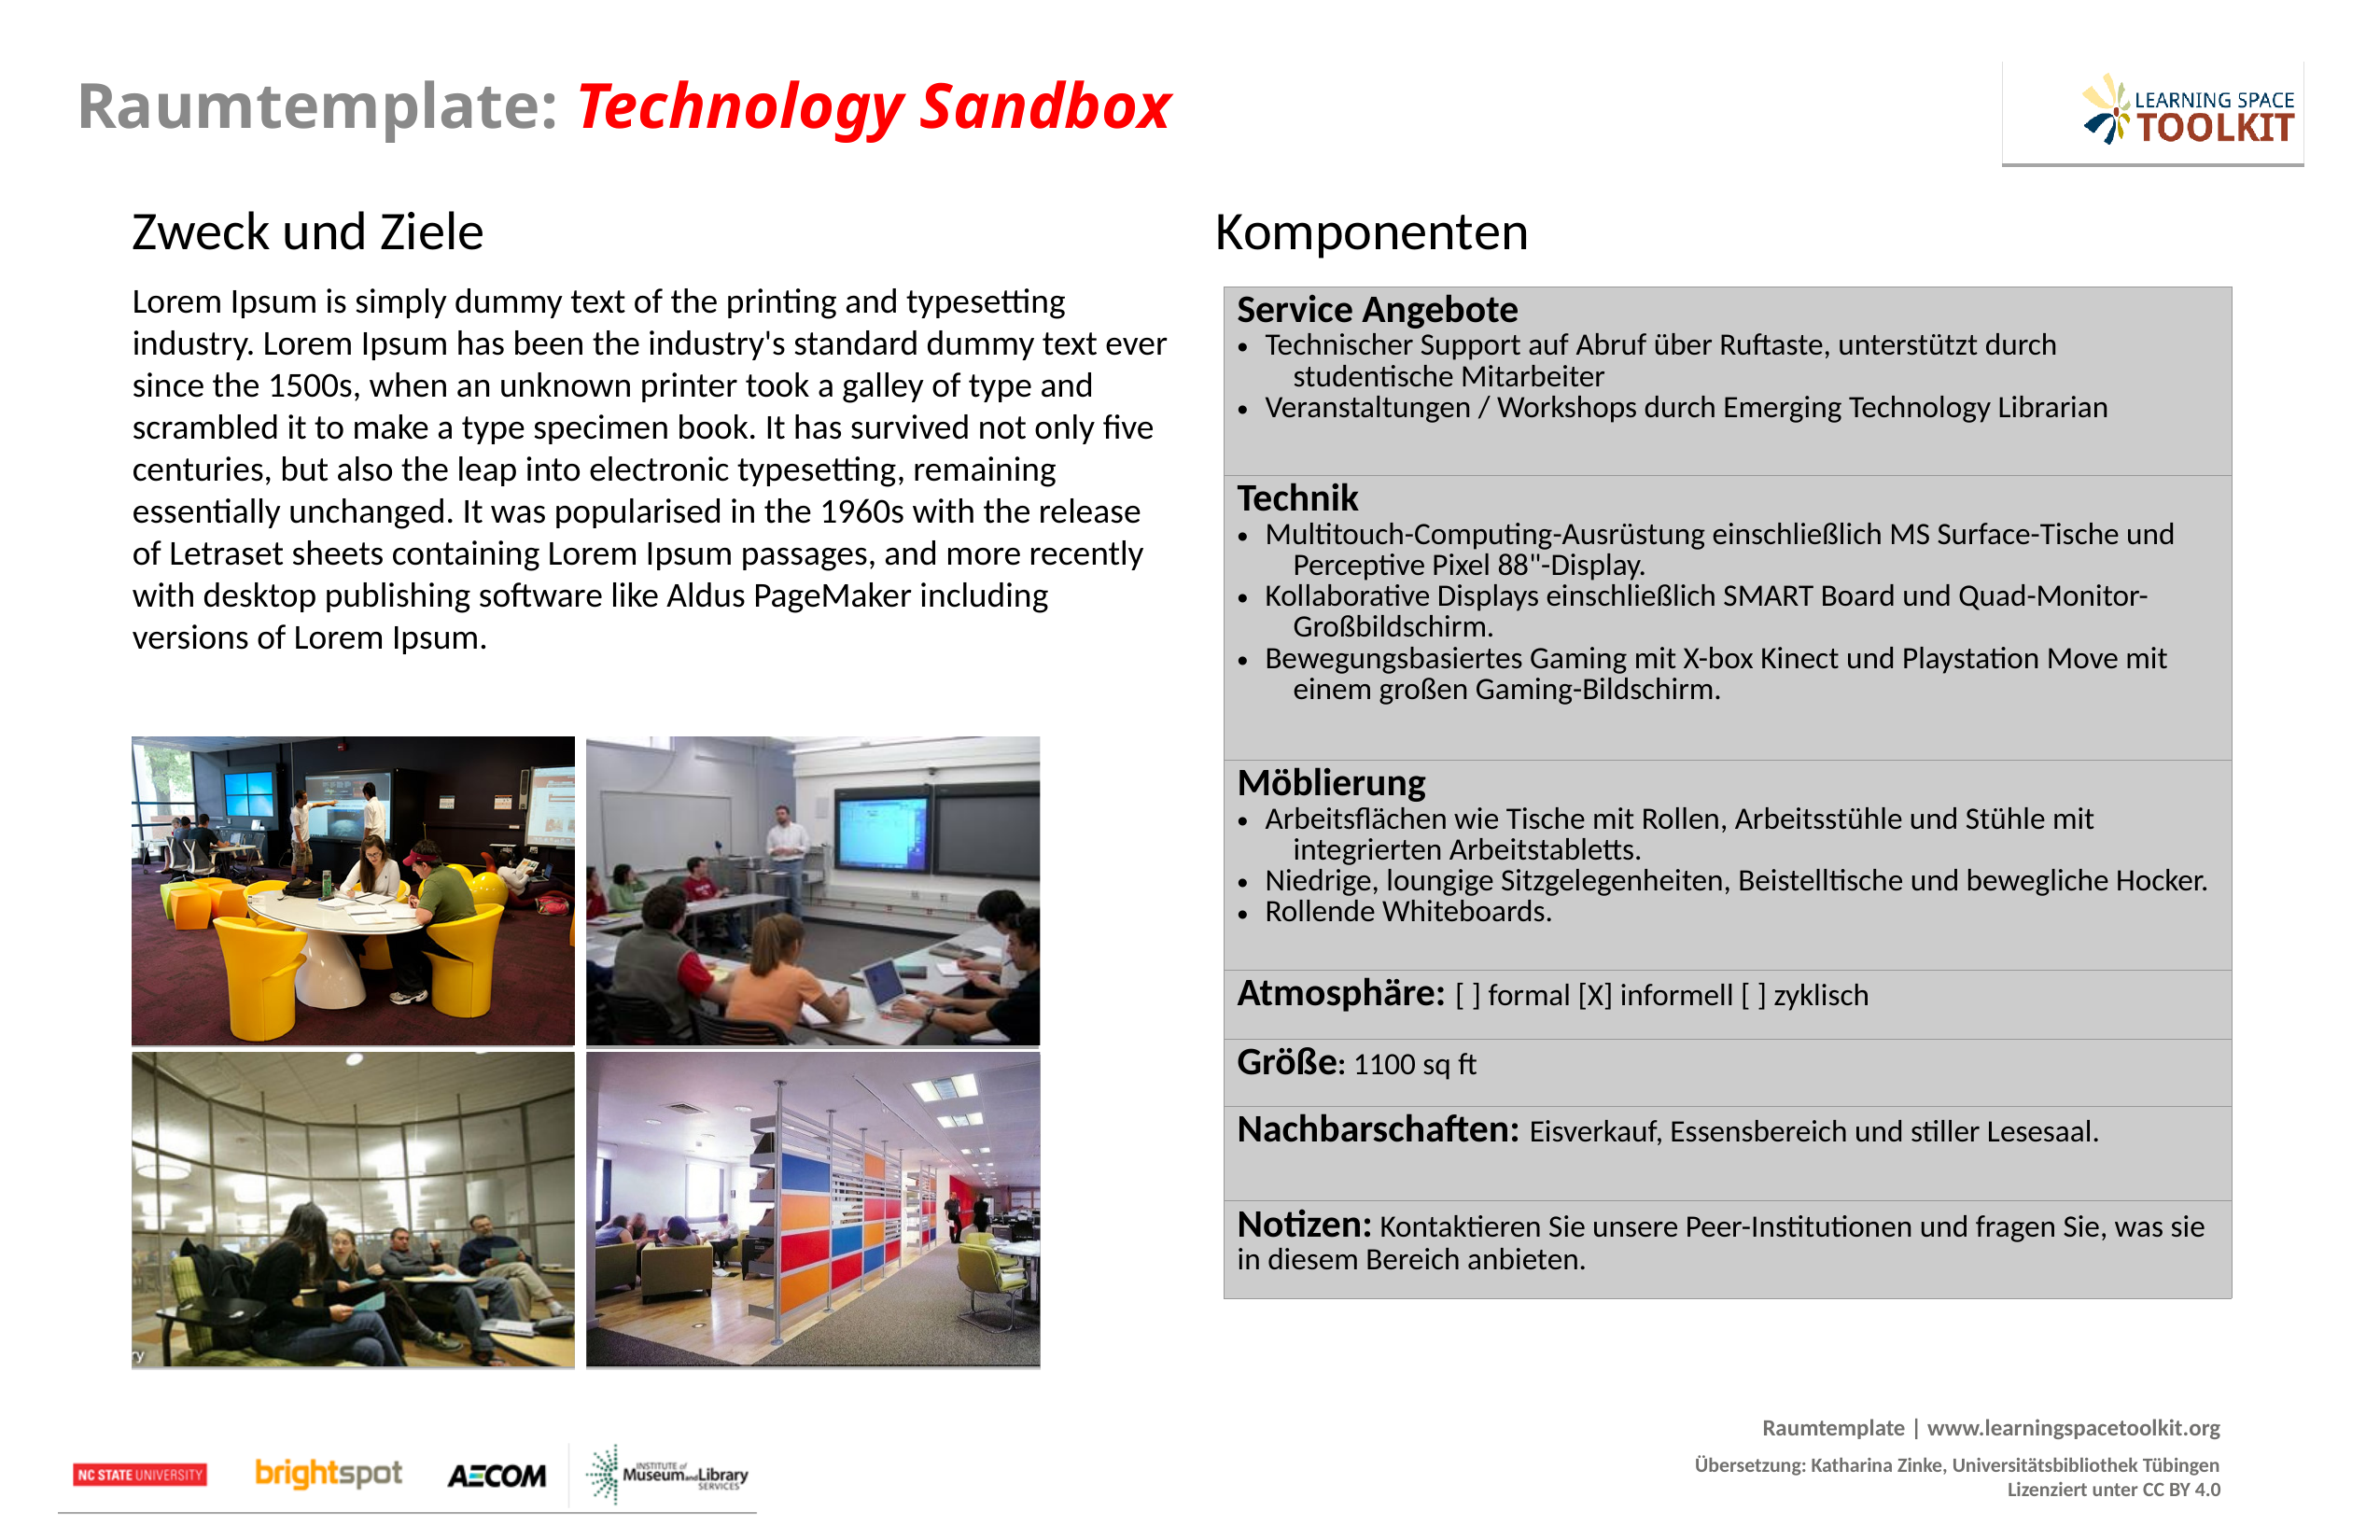

Raumtemplate: Technology Sandbox
Zweck und Ziele
Komponenten
Lorem Ipsum is simply dummy text of the printing and typesetting industry. Lorem Ipsum has been the industry's standard dummy text ever since the 1500s, when an unknown printer took a galley of type and scrambled it to make a type specimen book. It has survived not only five centuries, but also the leap into electronic typesetting, remaining essentially unchanged. It was popularised in the 1960s with the release of Letraset sheets containing Lorem Ipsum passages, and more recently with desktop publishing software like Aldus PageMaker including versions of Lorem Ipsum.
| Service Angebote Technischer Support auf Abruf über Ruftaste, unterstützt durch studentische Mitarbeiter Veranstaltungen / Workshops durch Emerging Technology Librarian |
| --- |
| Technik Multitouch-Computing-Ausrüstung einschließlich MS Surface-Tische und Perceptive Pixel 88"-Display. Kollaborative Displays einschließlich SMART Board und Quad-Monitor-Großbildschirm. Bewegungsbasiertes Gaming mit X-box Kinect und Playstation Move mit einem großen Gaming-Bildschirm. |
| Möblierung Arbeitsflächen wie Tische mit Rollen, Arbeitsstühle und Stühle mit integrierten Arbeitstabletts. Niedrige, loungige Sitzgelegenheiten, Beistelltische und bewegliche Hocker. Rollende Whiteboards. |
| Atmosphäre: [ ] formal [X] informell [ ] zyklisch |
| Größe: 1100 sq ft |
| Nachbarschaften: Eisverkauf, Essensbereich und stiller Lesesaal. |
| Notizen: Kontaktieren Sie unsere Peer-Institutionen und fragen Sie, was sie in diesem Bereich anbieten. |
Raumtemplate | www.learningspacetoolkit.org
Übersetzung: Katharina Zinke, Universitätsbibliothek Tübingen
Lizenziert unter CC BY 4.0